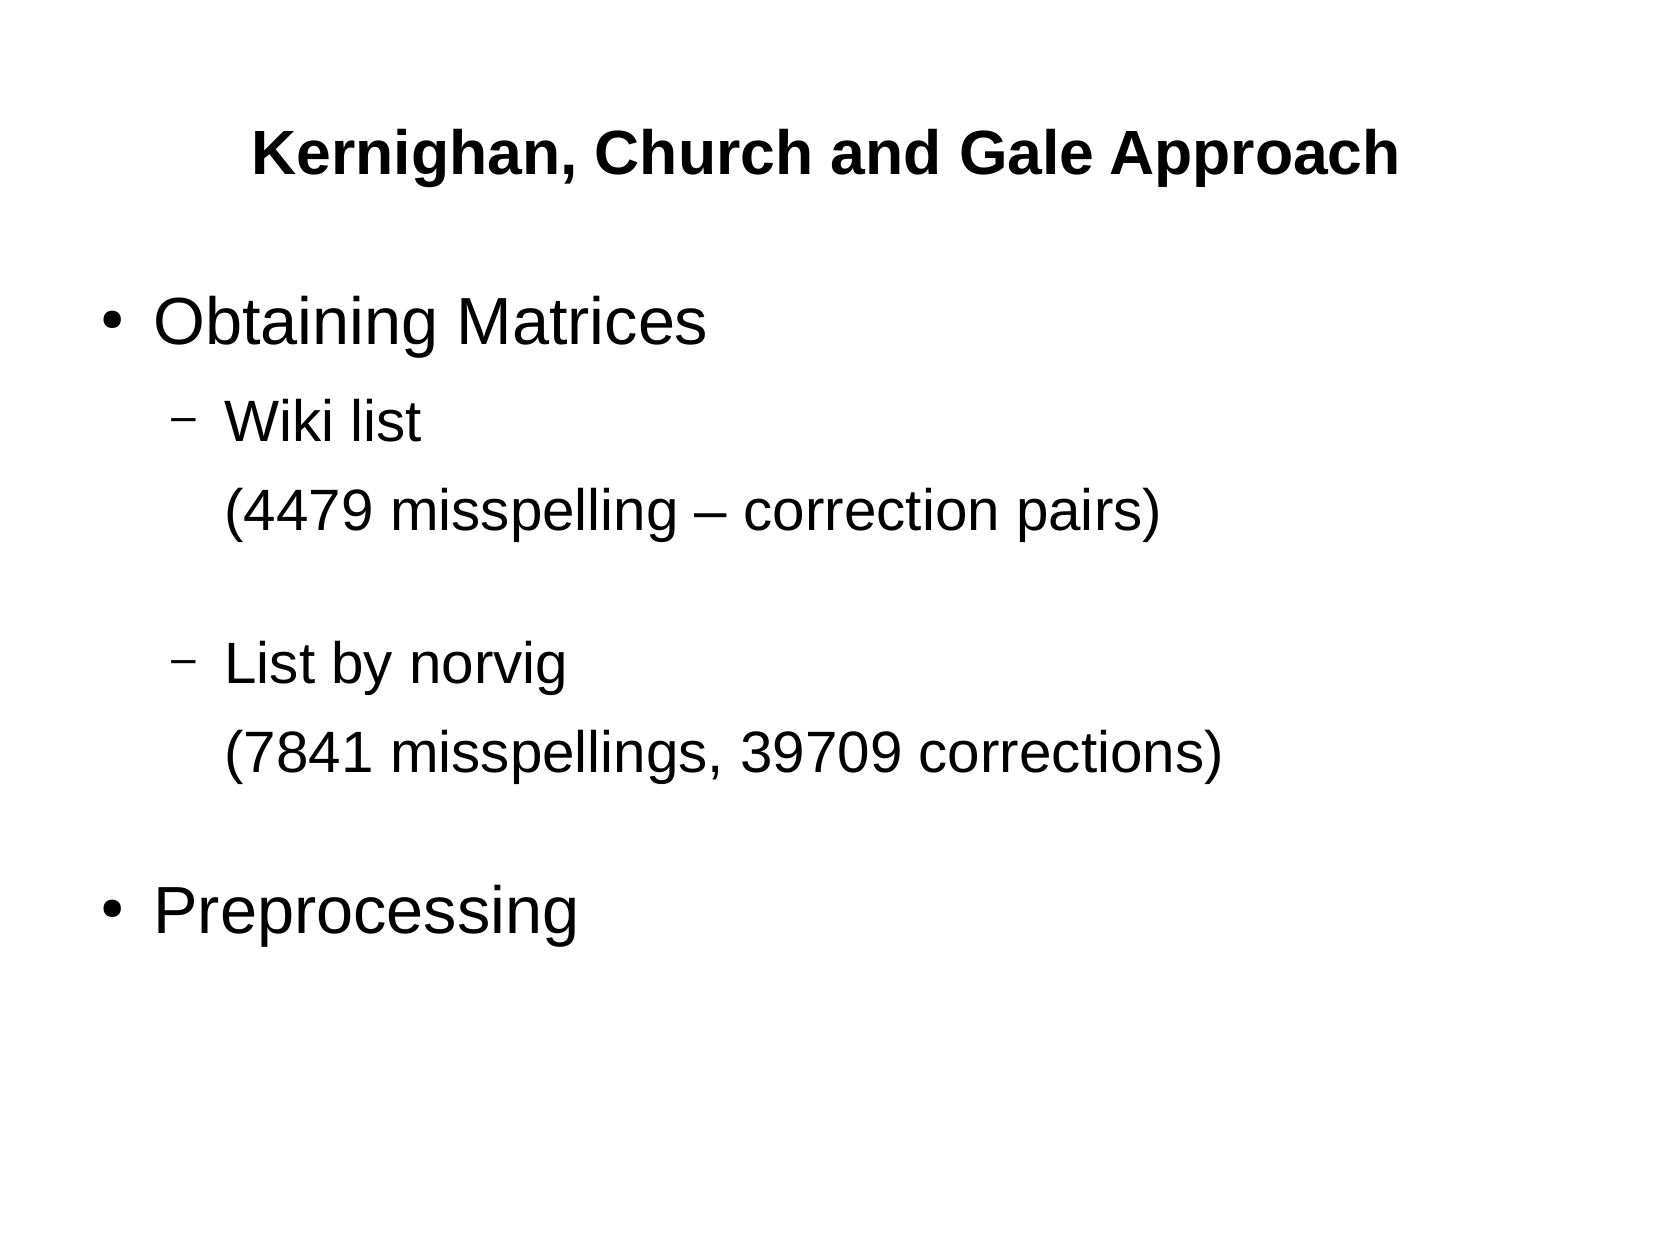

# Kernighan, Church and Gale Approach
Obtaining Matrices
Wiki list
(4479 misspelling – correction pairs)
List by norvig
(7841 misspellings, 39709 corrections)
Preprocessing